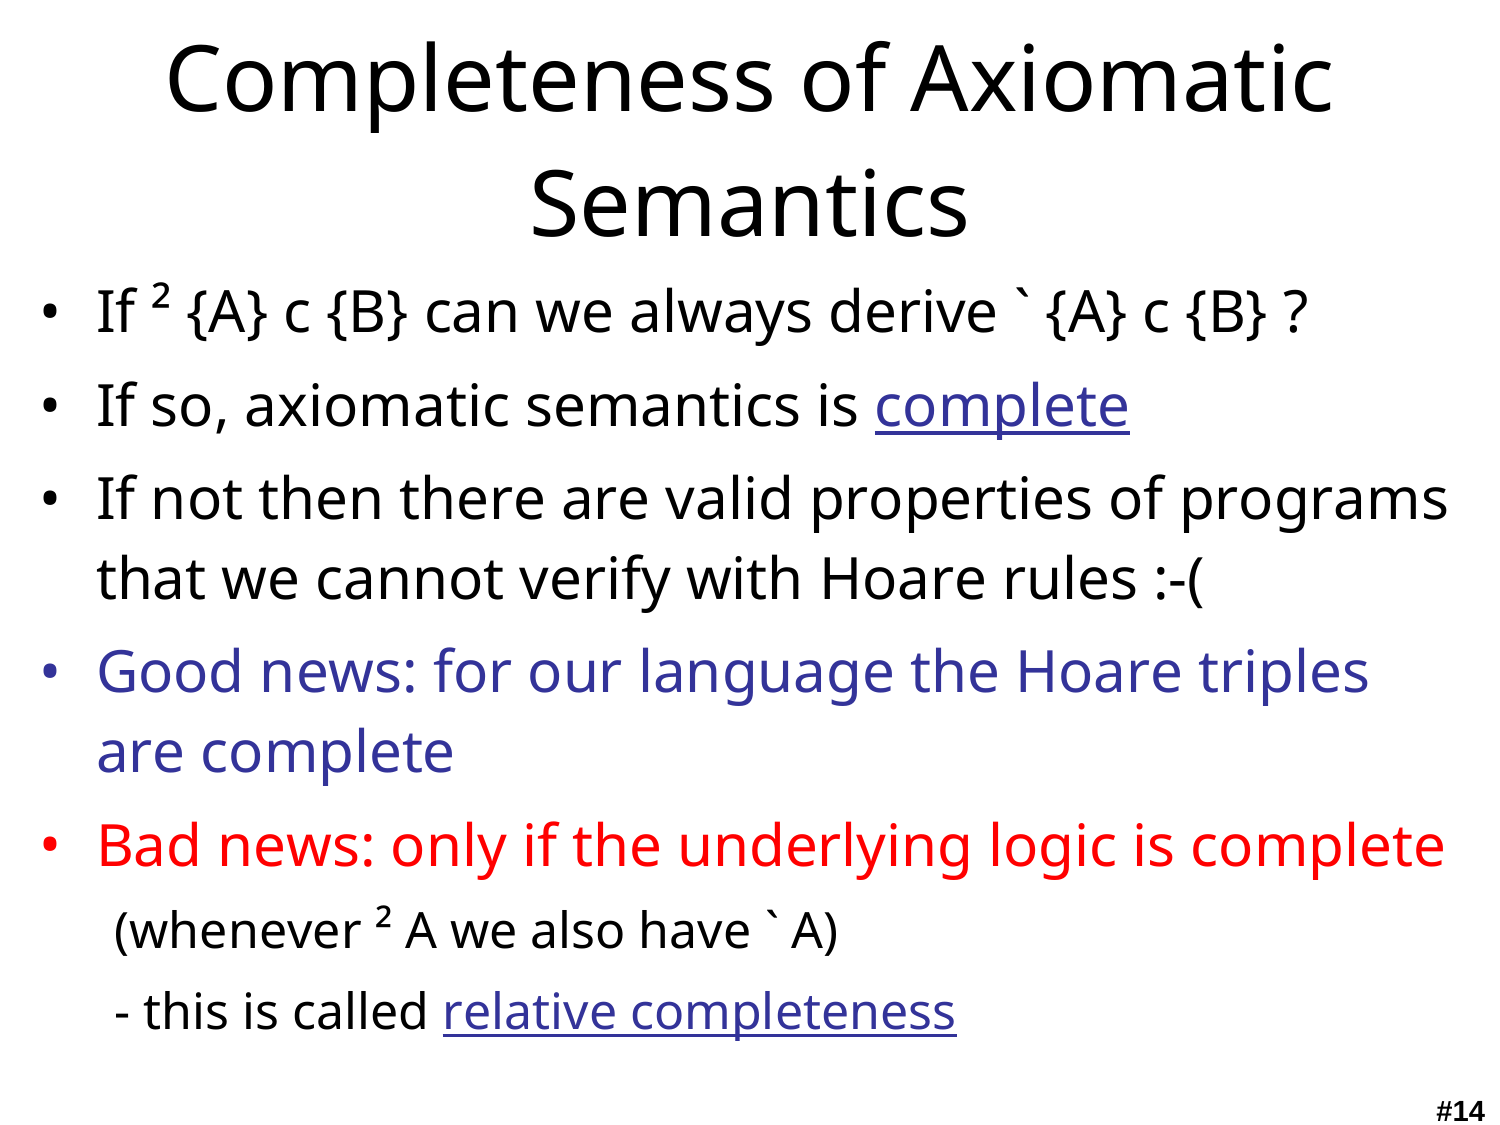

# Completeness of Axiomatic Semantics
If ² {A} c {B} can we always derive ` {A} c {B} ?
If so, axiomatic semantics is complete
If not then there are valid properties of programs that we cannot verify with Hoare rules :-(
Good news: for our language the Hoare triples are complete
Bad news: only if the underlying logic is complete
(whenever ² A we also have ` A)
- this is called relative completeness
14